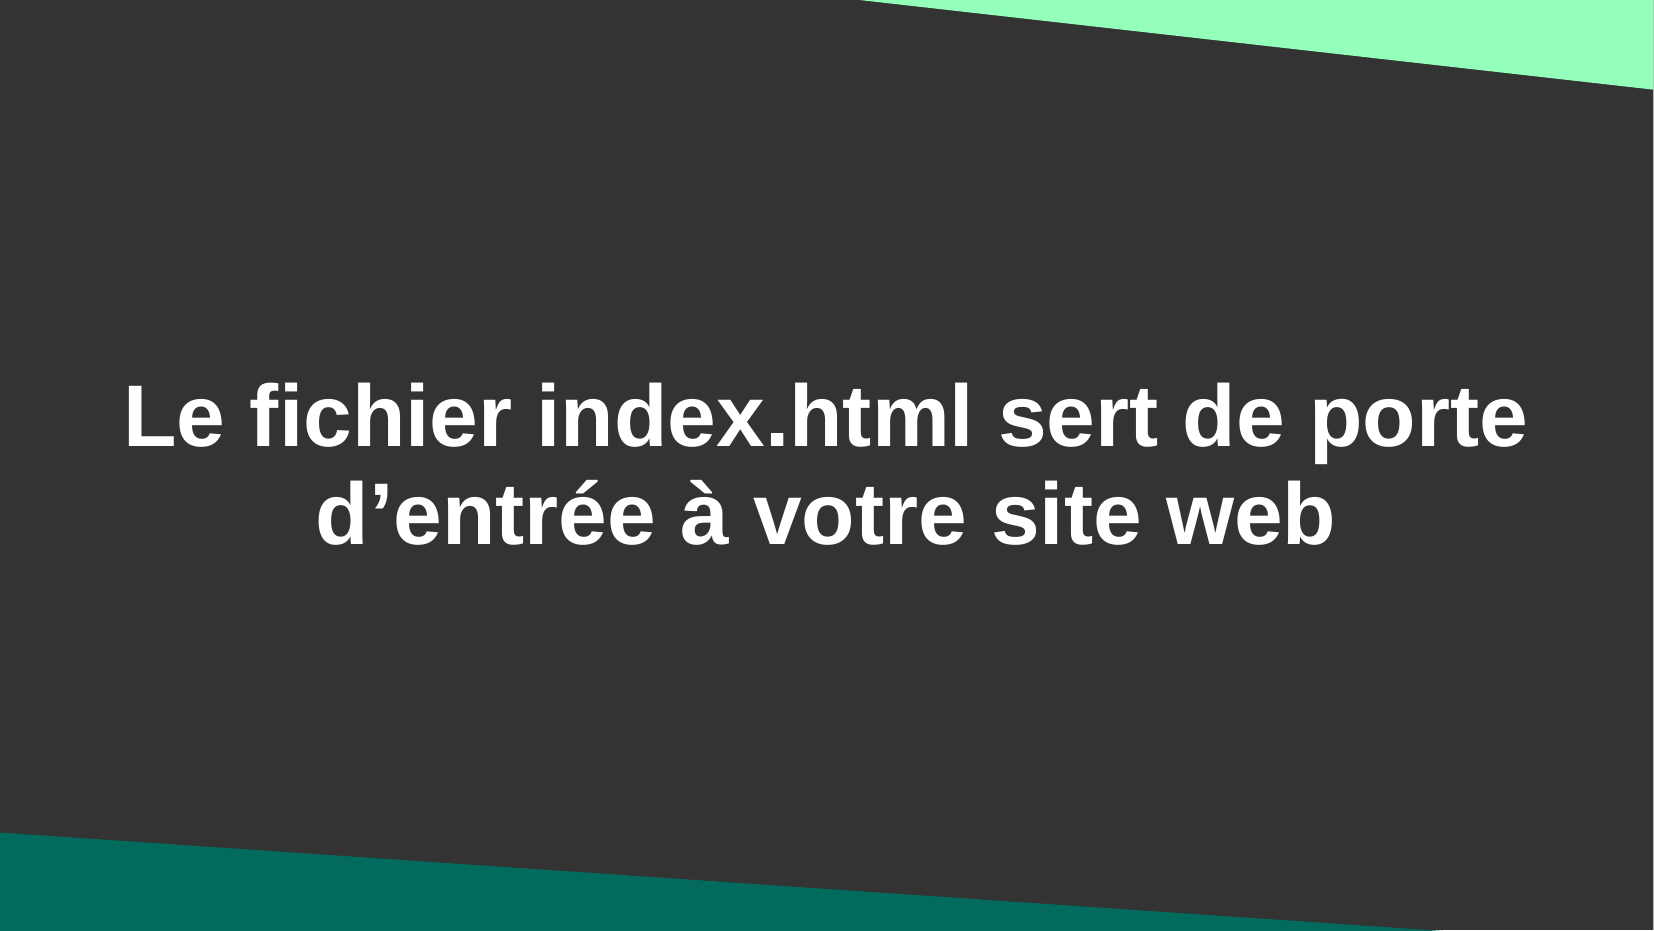

# Le fichier index.html sert de porte d’entrée à votre site web